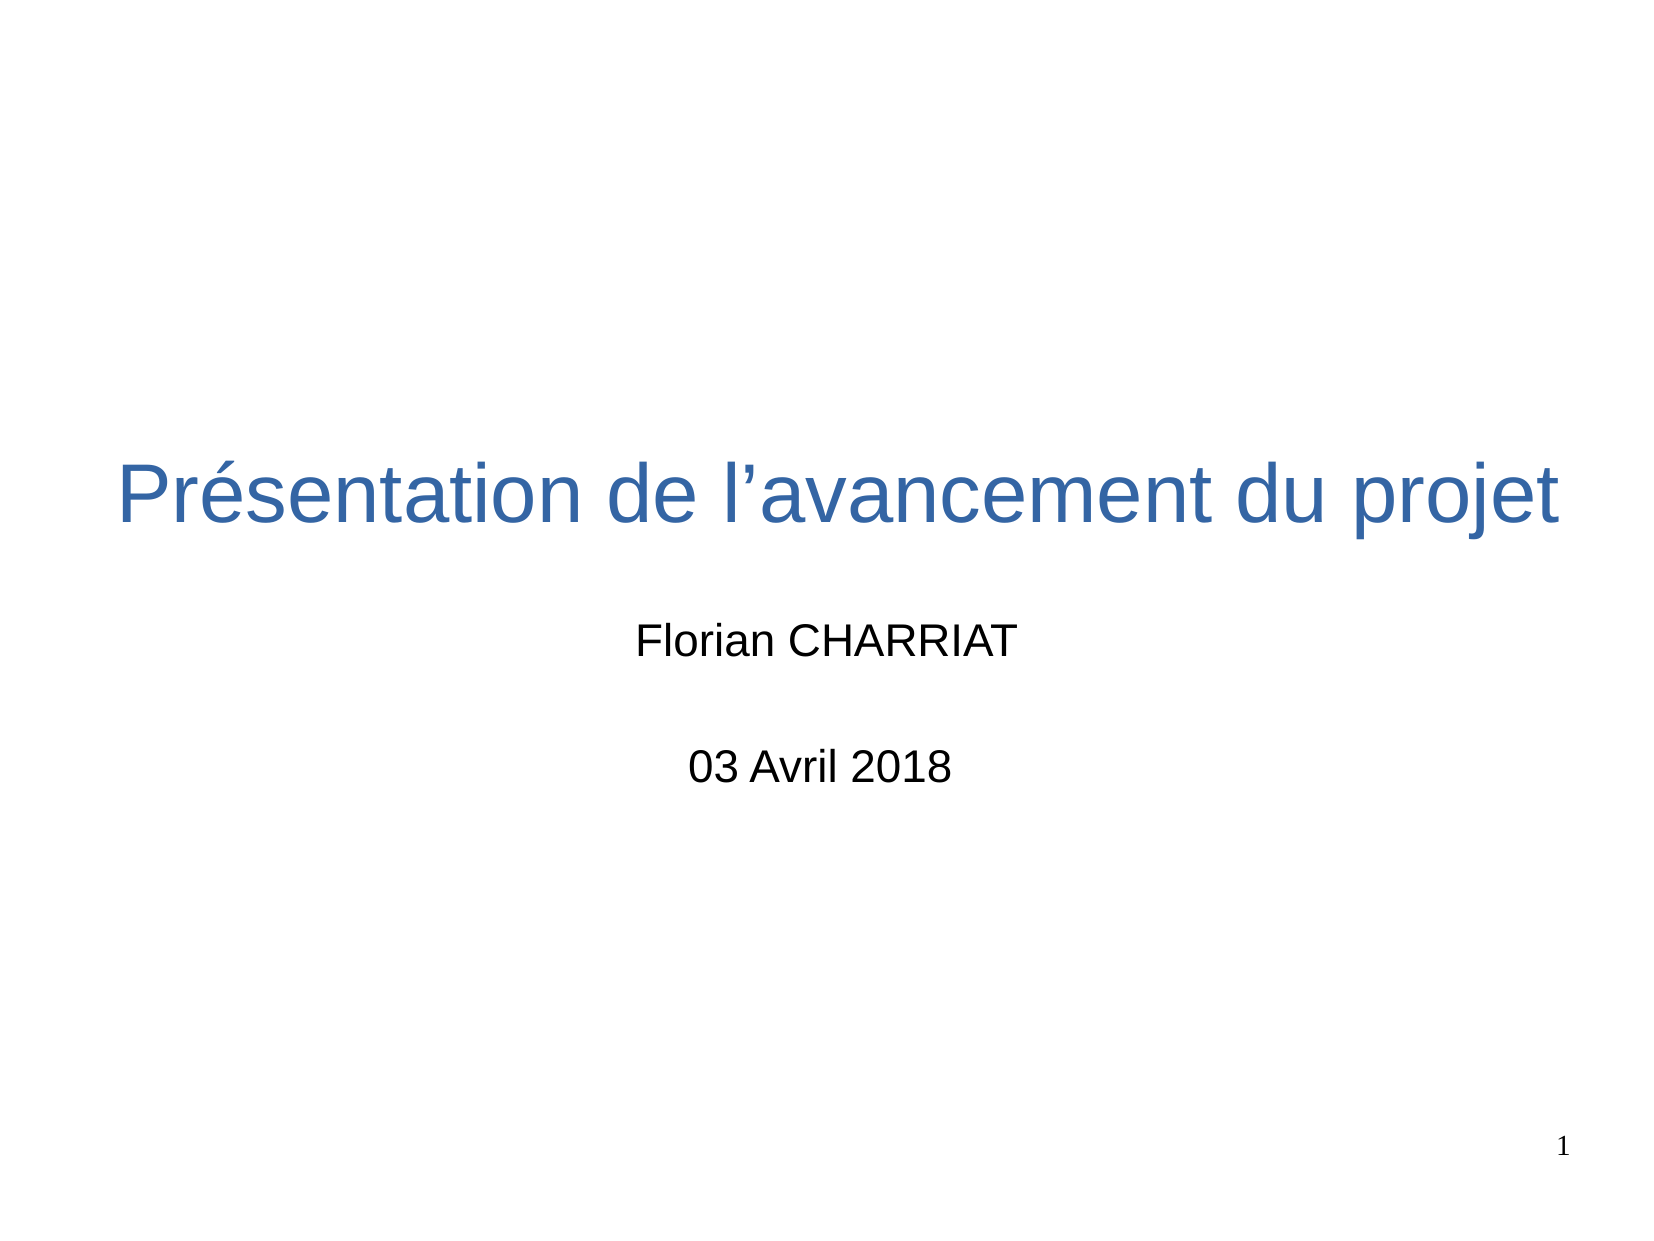

# Présentation de l’avancement du projet
Florian CHARRIAT
03 Avril 2018
1